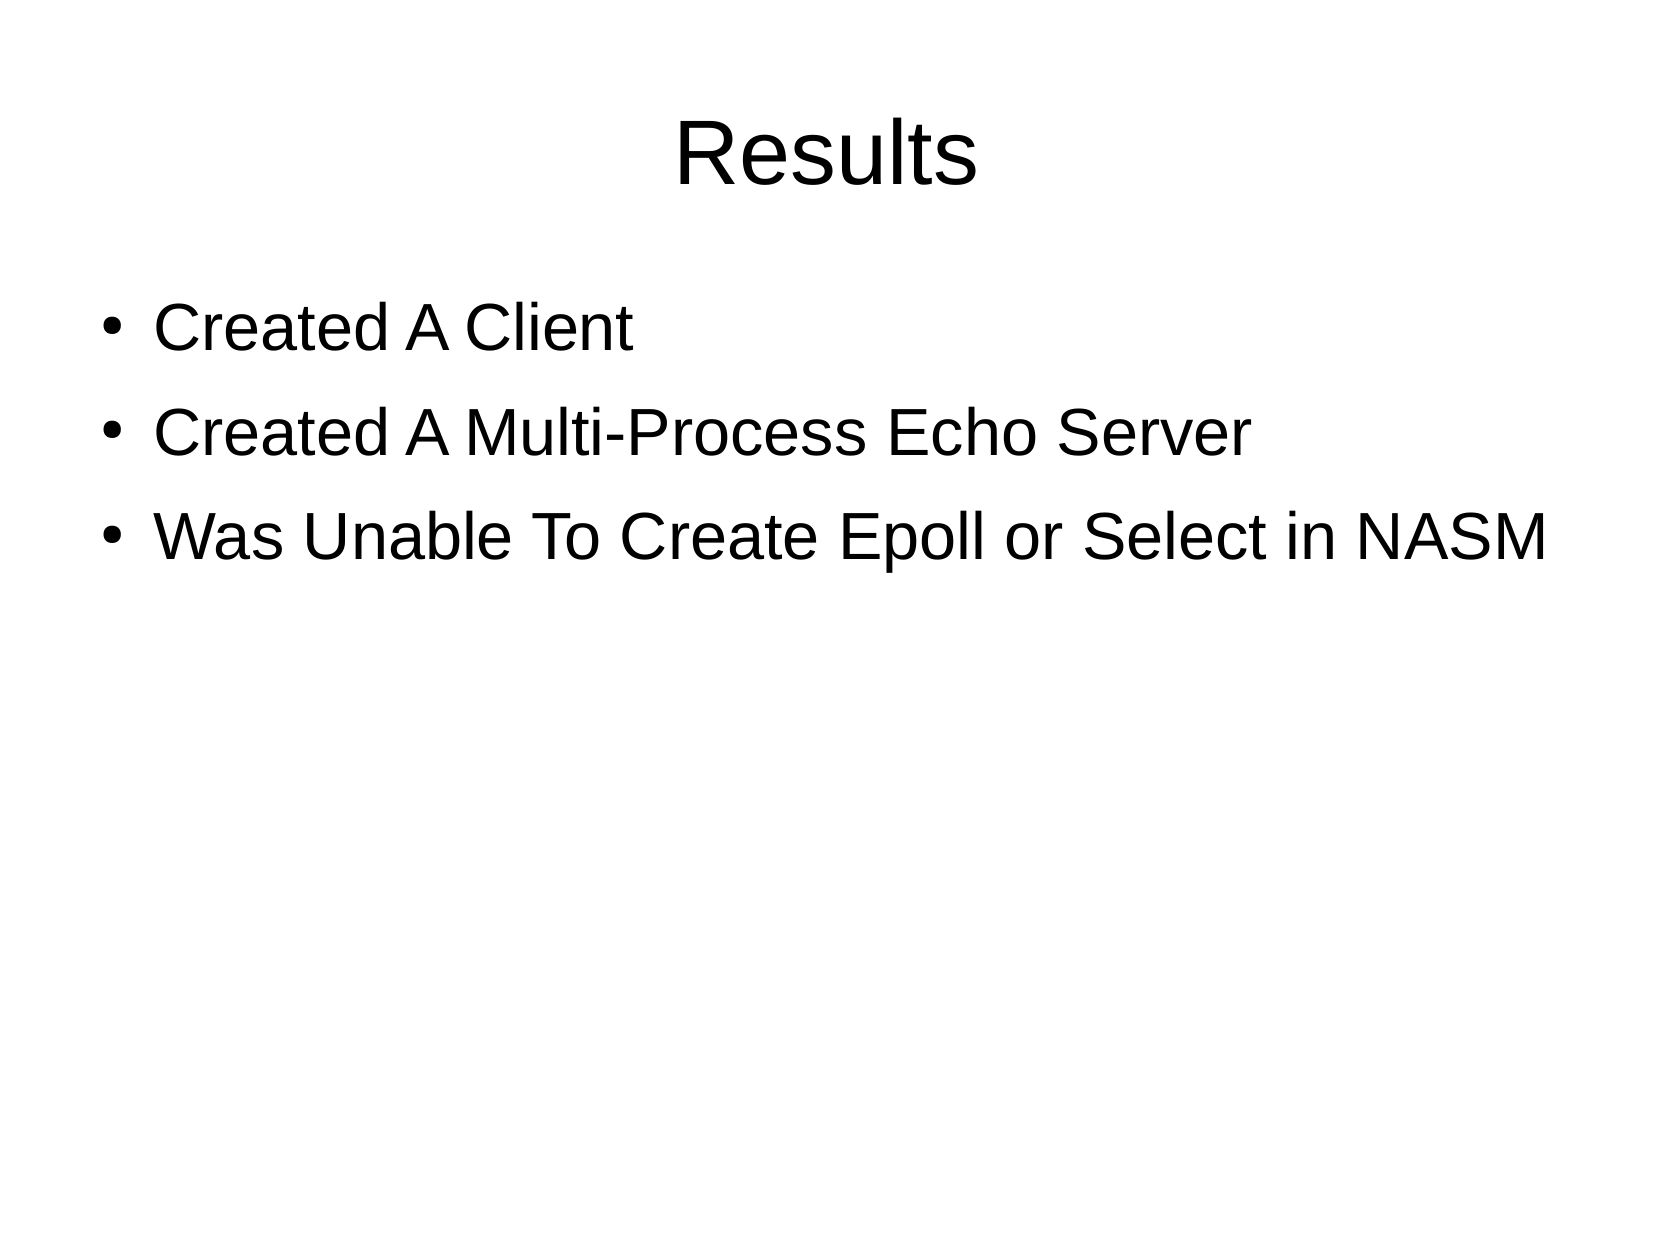

# Results
Created A Client
Created A Multi-Process Echo Server
Was Unable To Create Epoll or Select in NASM